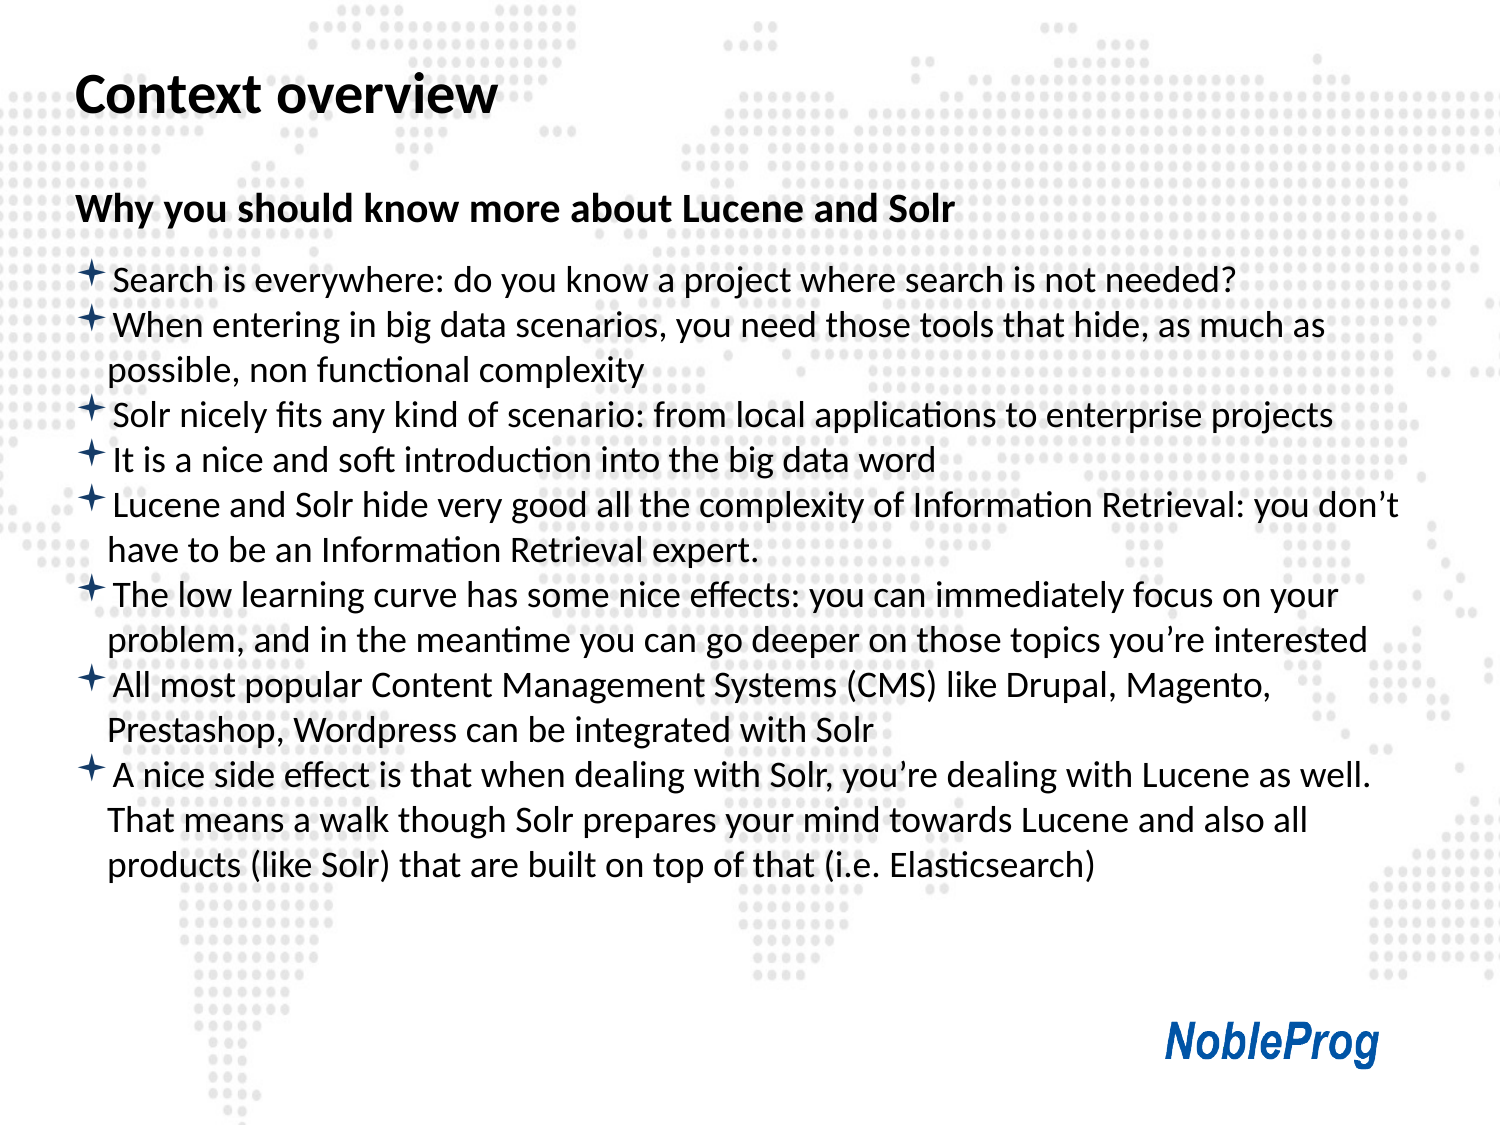

Context overview
Why you should know more about Lucene and Solr
Search is everywhere: do you know a project where search is not needed?
When entering in big data scenarios, you need those tools that hide, as much as possible, non functional complexity
Solr nicely fits any kind of scenario: from local applications to enterprise projects
It is a nice and soft introduction into the big data word
Lucene and Solr hide very good all the complexity of Information Retrieval: you don’t have to be an Information Retrieval expert.
The low learning curve has some nice effects: you can immediately focus on your problem, and in the meantime you can go deeper on those topics you’re interested
All most popular Content Management Systems (CMS) like Drupal, Magento, Prestashop, Wordpress can be integrated with Solr
A nice side effect is that when dealing with Solr, you’re dealing with Lucene as well. That means a walk though Solr prepares your mind towards Lucene and also all products (like Solr) that are built on top of that (i.e. Elasticsearch)